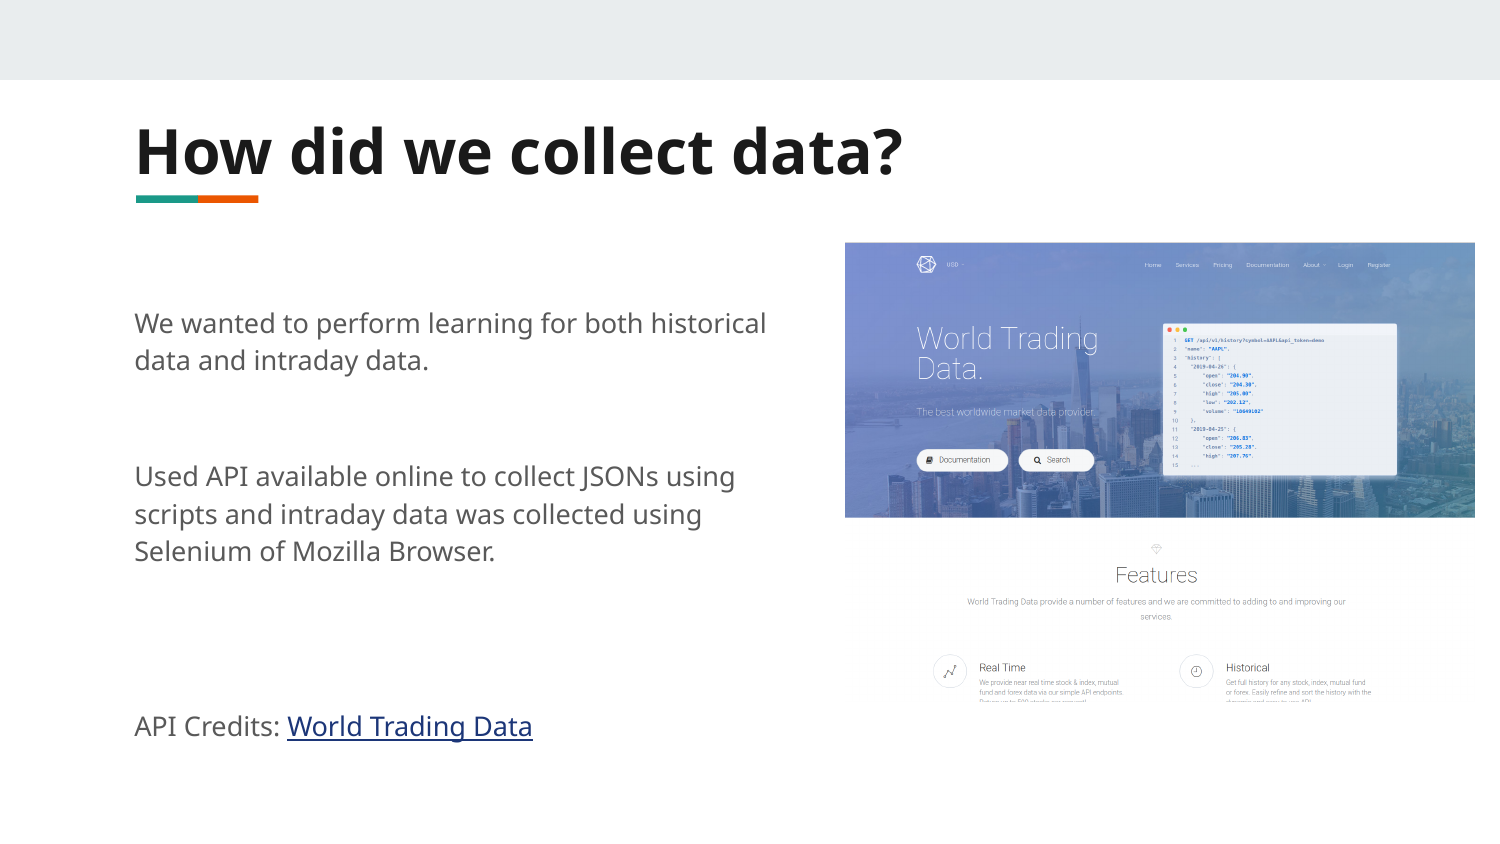

How did we collect data?
# We wanted to perform learning for both historical data and intraday data.
Used API available online to collect JSONs using scripts and intraday data was collected using Selenium of Mozilla Browser.
API Credits: World Trading Data